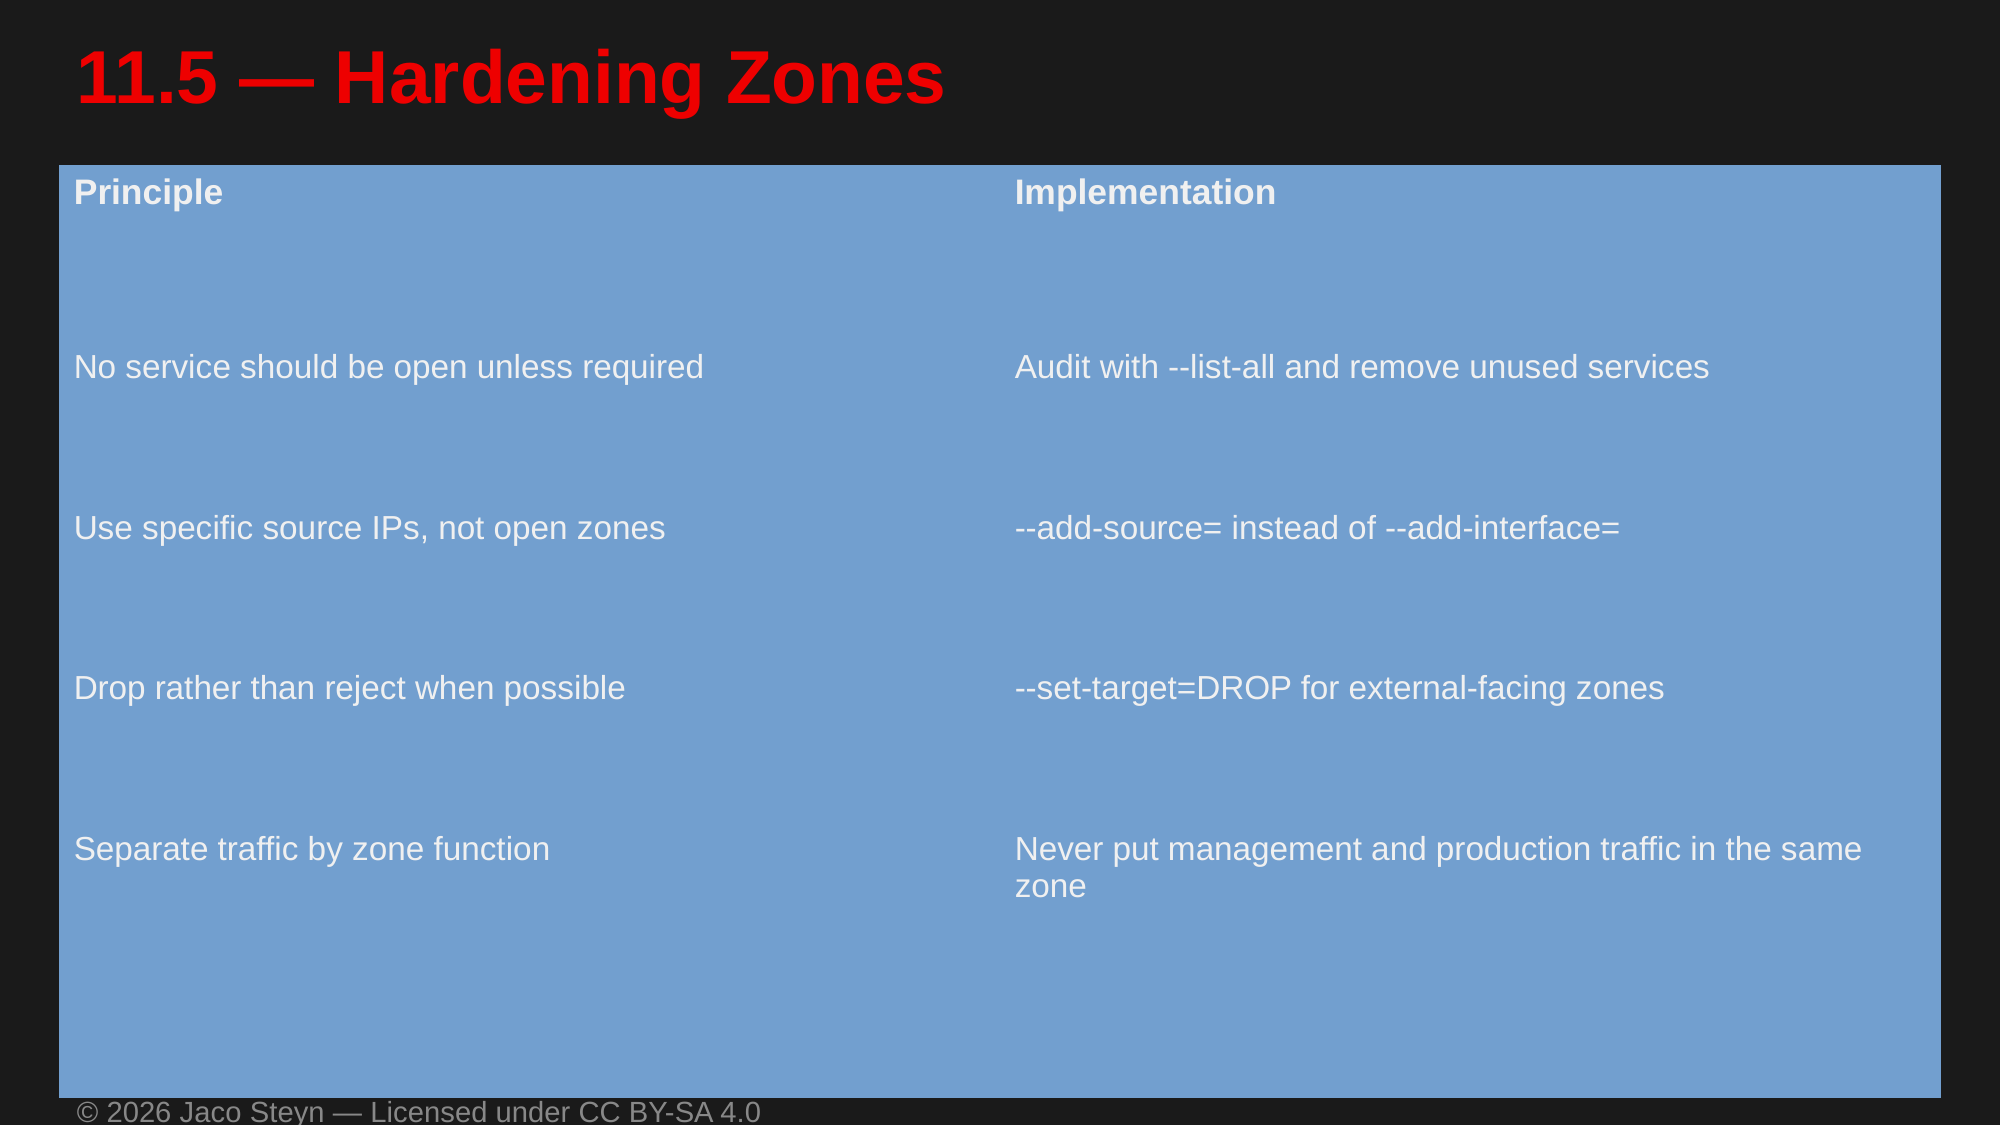

11.5 — Hardening Zones
| Principle | Implementation |
| --- | --- |
| No service should be open unless required | Audit with --list-all and remove unused services |
| Use specific source IPs, not open zones | --add-source= instead of --add-interface= |
| Drop rather than reject when possible | --set-target=DROP for external-facing zones |
| Separate traffic by zone function | Never put management and production traffic in the same zone |
© 2026 Jaco Steyn — Licensed under CC BY-SA 4.0